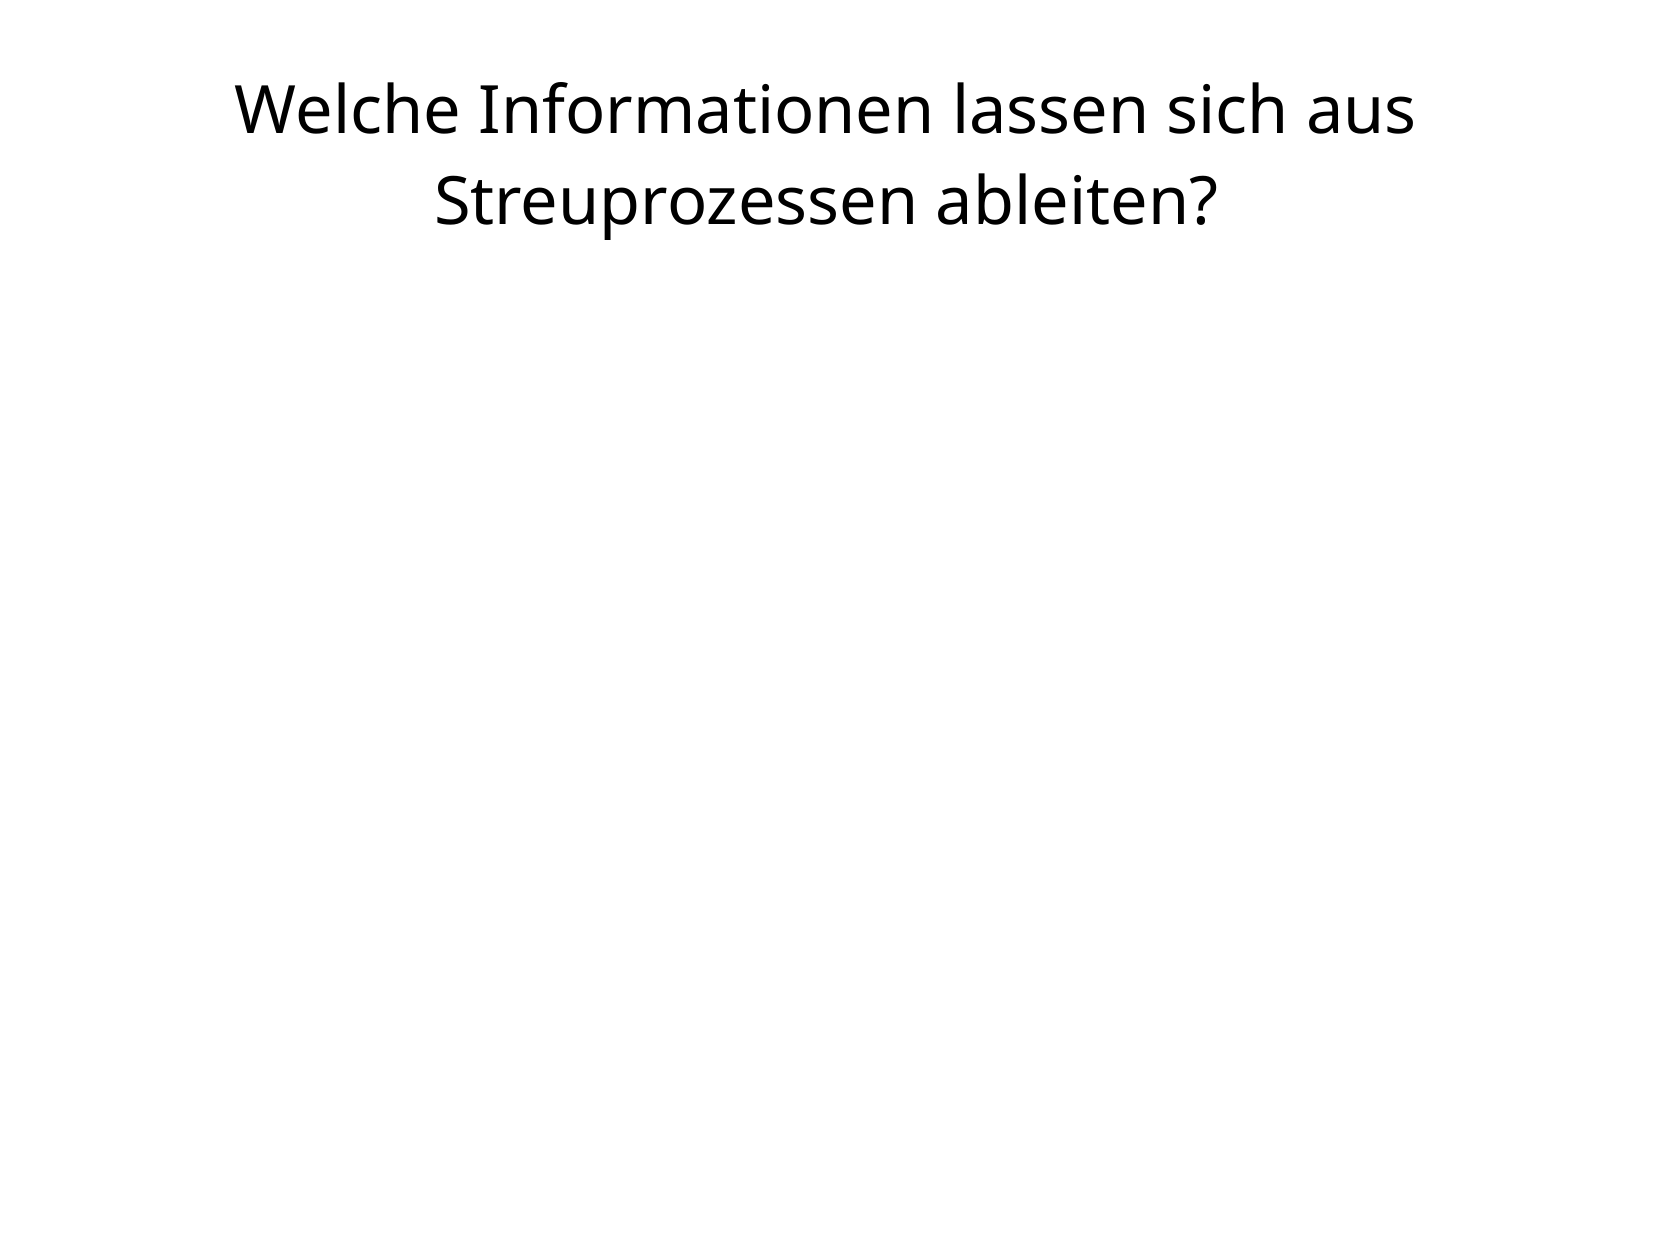

# Welche Informationen lassen sich aus Streuprozessen ableiten?